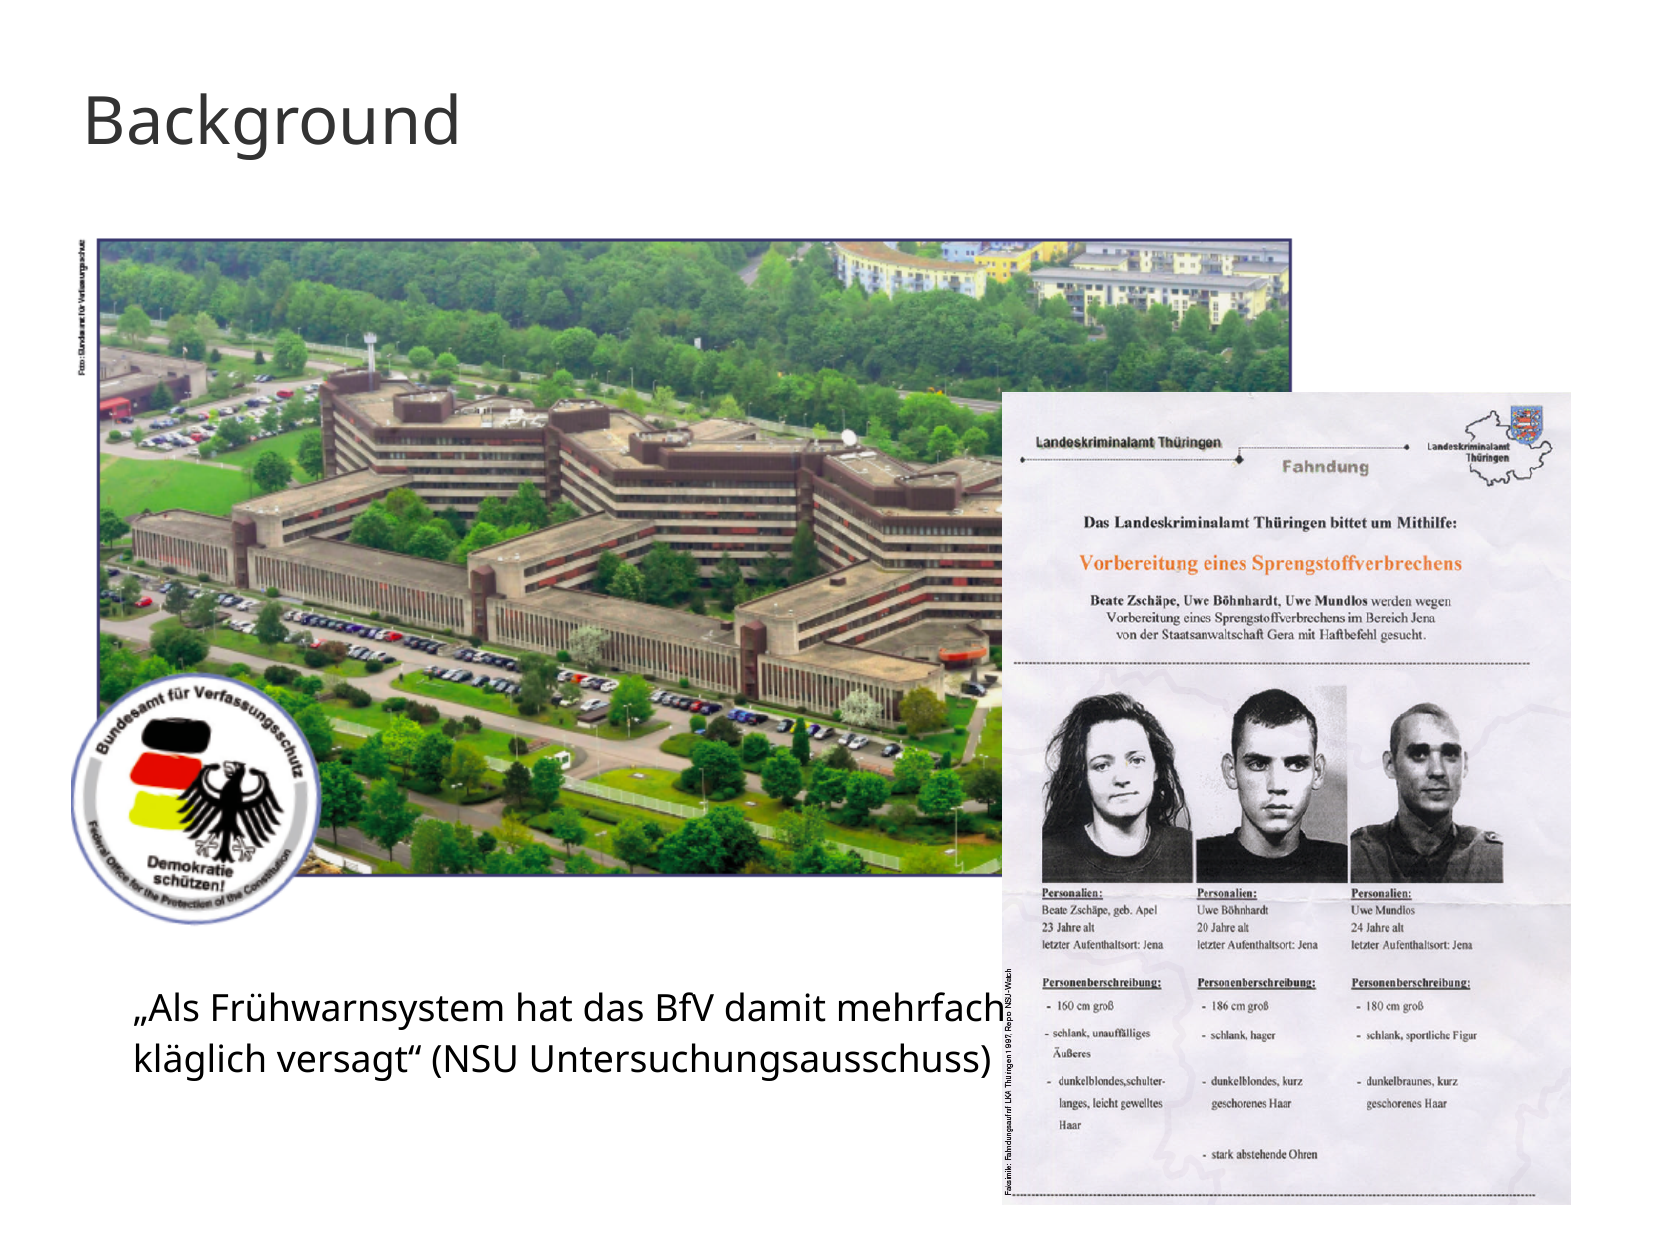

# Background
„Als Frühwarnsystem hat das BfV damit mehrfach
kläglich versagt“ (NSU Untersuchungsausschuss)
4